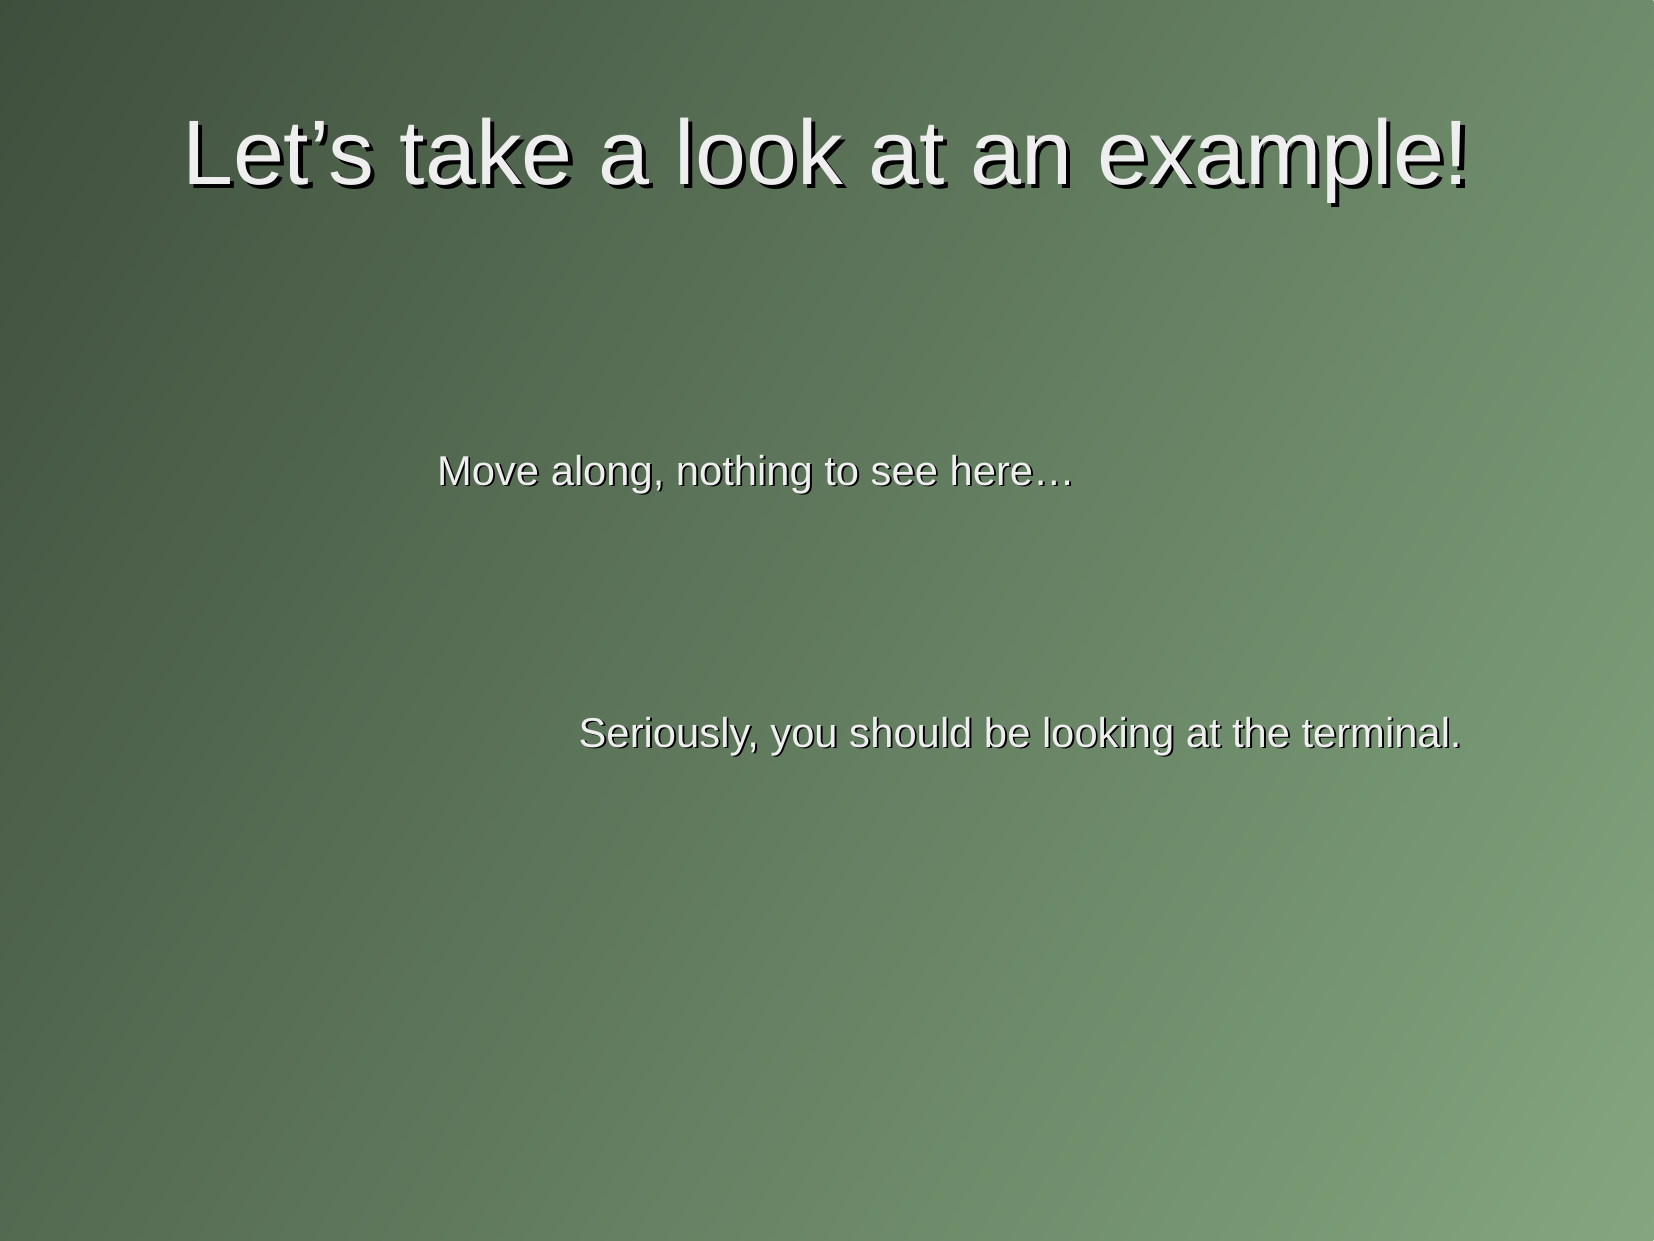

# Let’s take a look at an example!
Move along, nothing to see here…
Seriously, you should be looking at the terminal.